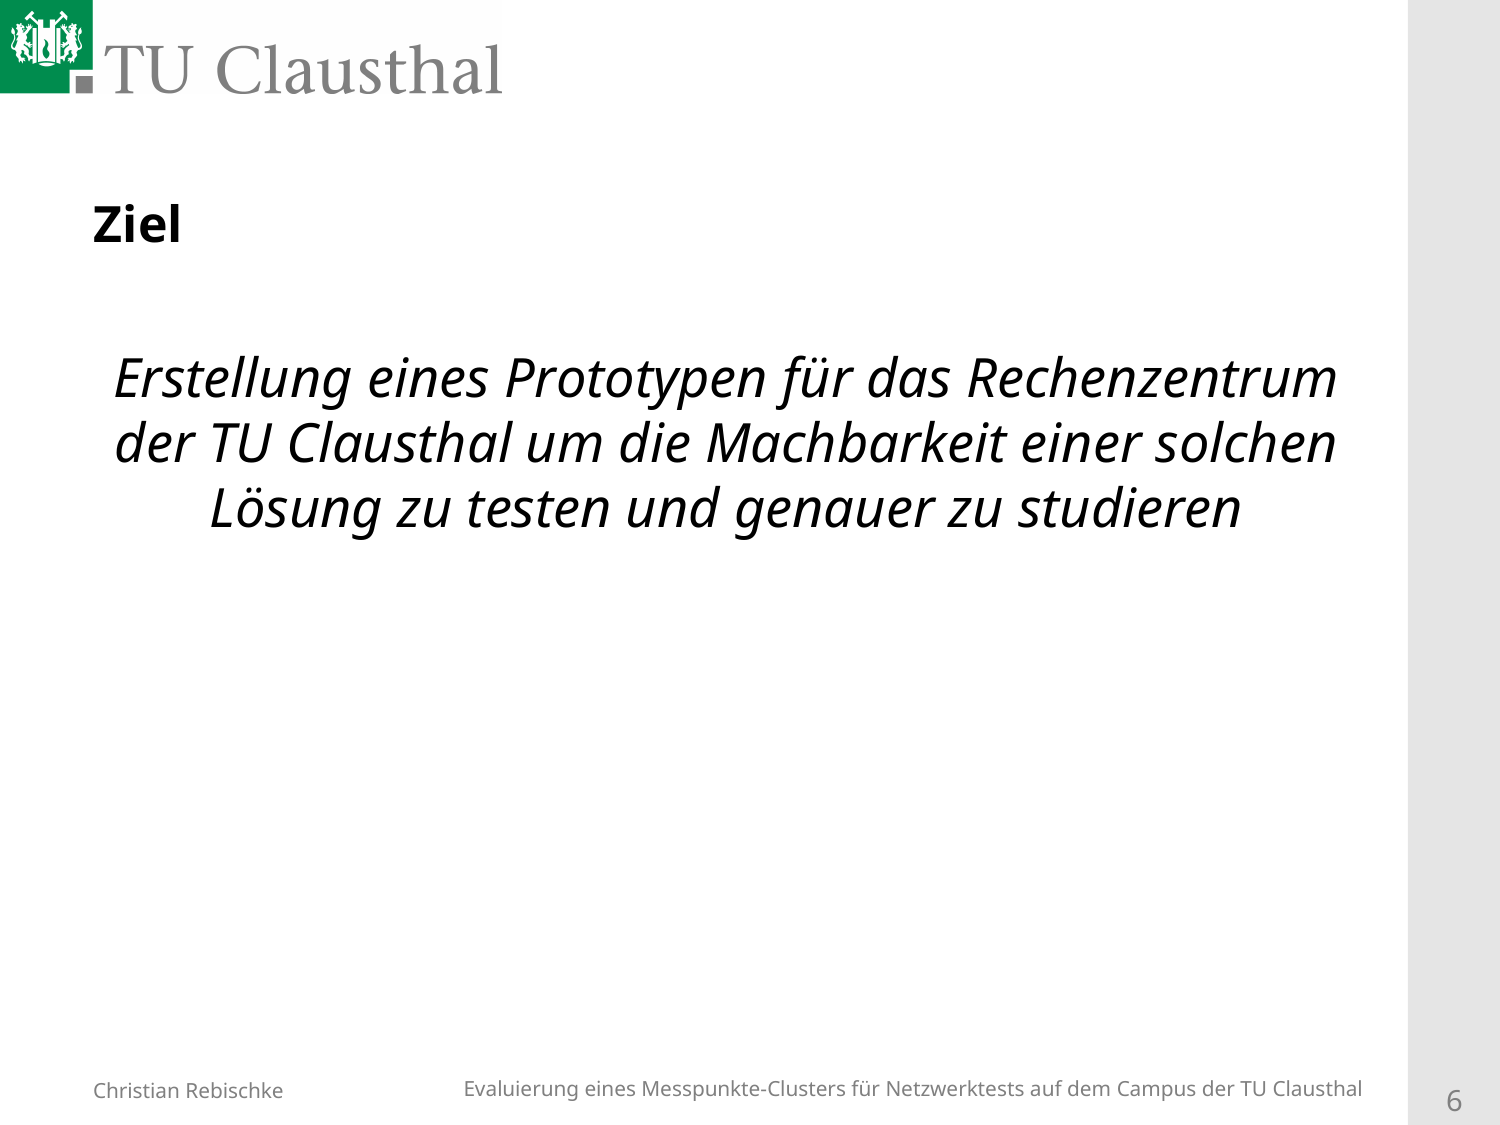

# Ziel
Erstellung eines Prototypen für das Rechenzentrum der TU Clausthal um die Machbarkeit einer solchen Lösung zu testen und genauer zu studieren